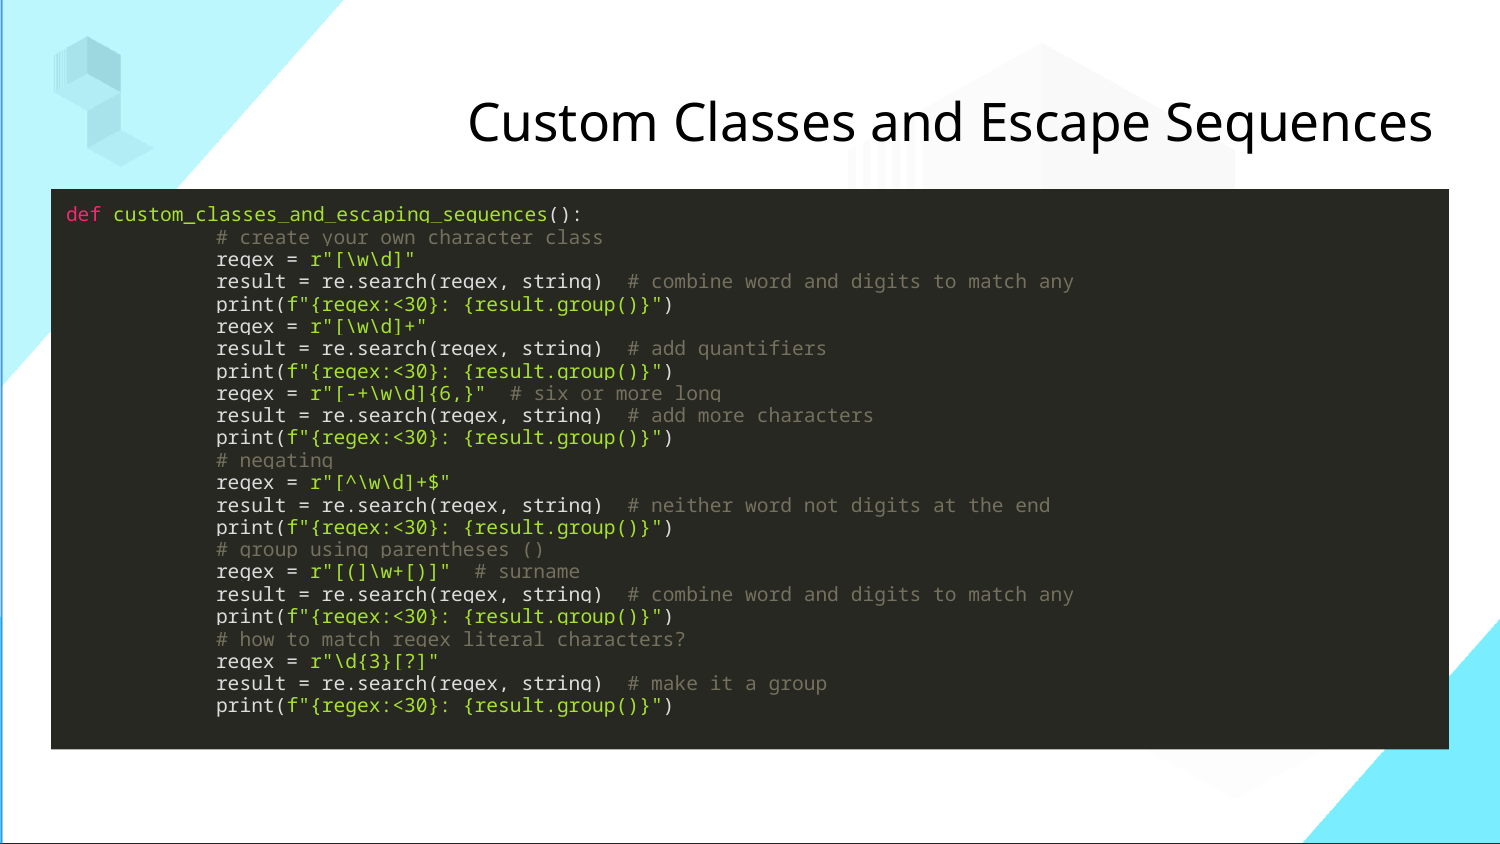

# Custom Classes and Escape Sequences
def custom_classes_and_escaping_sequences():
	# create your own character class
	regex = r"[\w\d]"
	result = re.search(regex, string) # combine word and digits to match any
	print(f"{regex:<30}: {result.group()}")
	regex = r"[\w\d]+"
	result = re.search(regex, string) # add quantifiers
	print(f"{regex:<30}: {result.group()}")
	regex = r"[-+\w\d]{6,}" # six or more long
	result = re.search(regex, string) # add more characters
	print(f"{regex:<30}: {result.group()}")
	# negating
	regex = r"[^\w\d]+$"
	result = re.search(regex, string) # neither word not digits at the end
	print(f"{regex:<30}: {result.group()}")
	# group using parentheses ()
	regex = r"[(]\w+[)]" # surname
	result = re.search(regex, string) # combine word and digits to match any
	print(f"{regex:<30}: {result.group()}")
	# how to match regex literal characters?
	regex = r"\d{3}[?]"
	result = re.search(regex, string) # make it a group
	print(f"{regex:<30}: {result.group()}")